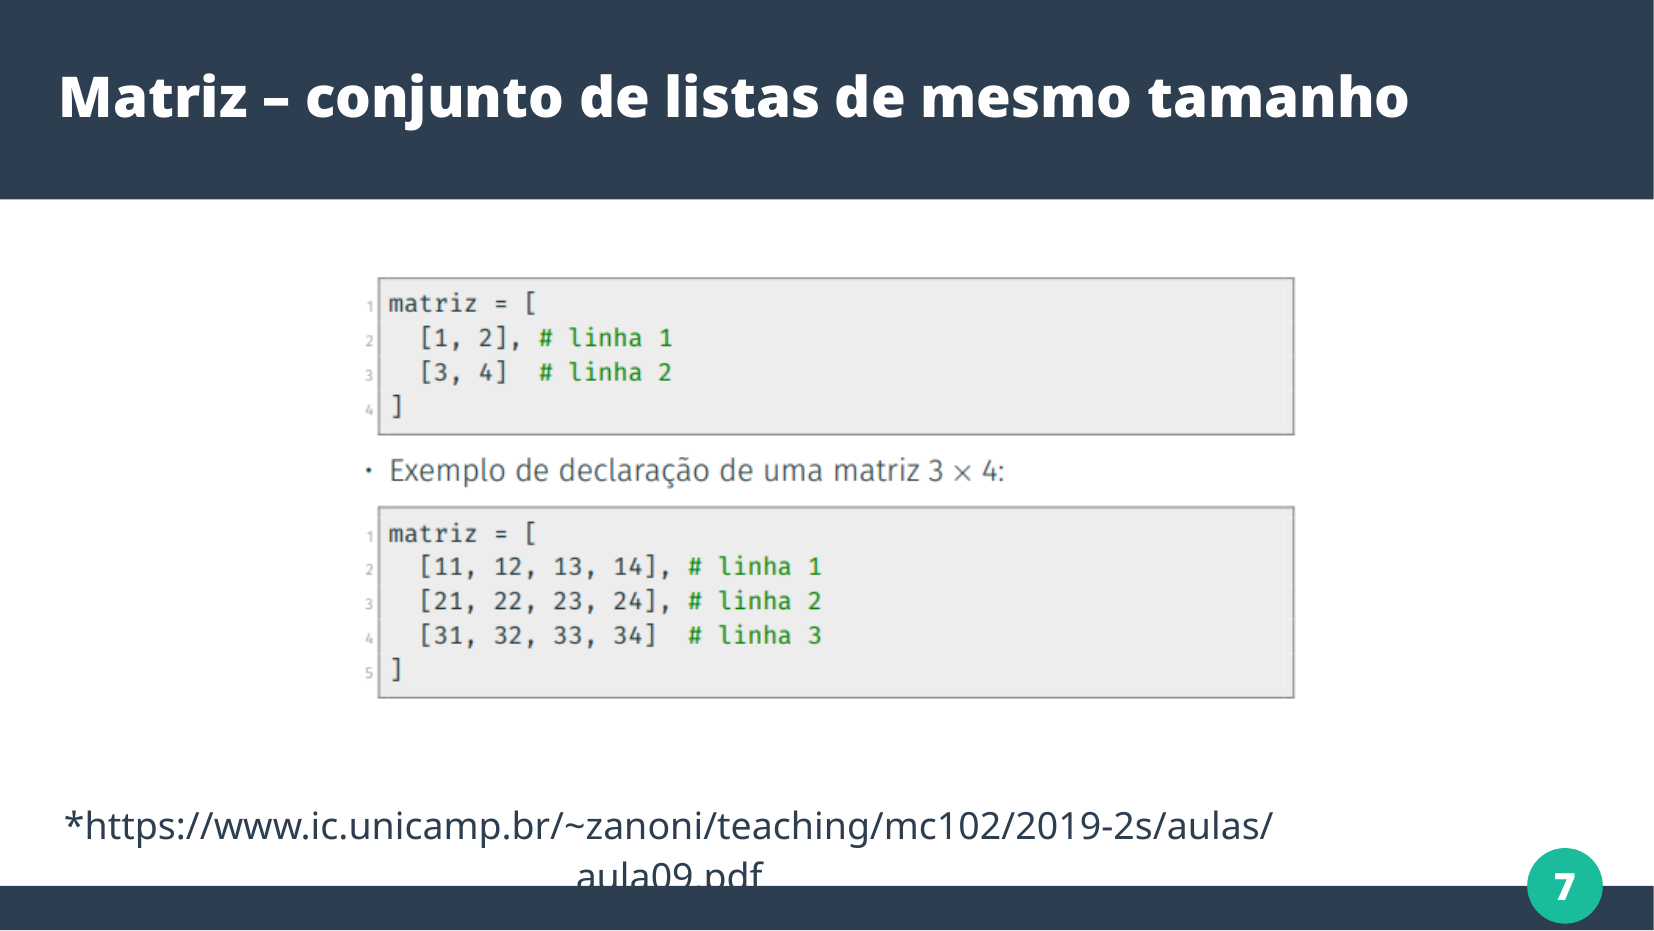

# Matriz – conjunto de listas de mesmo tamanho
*https://www.ic.unicamp.br/~zanoni/teaching/mc102/2019-2s/aulas/aula09.pdf